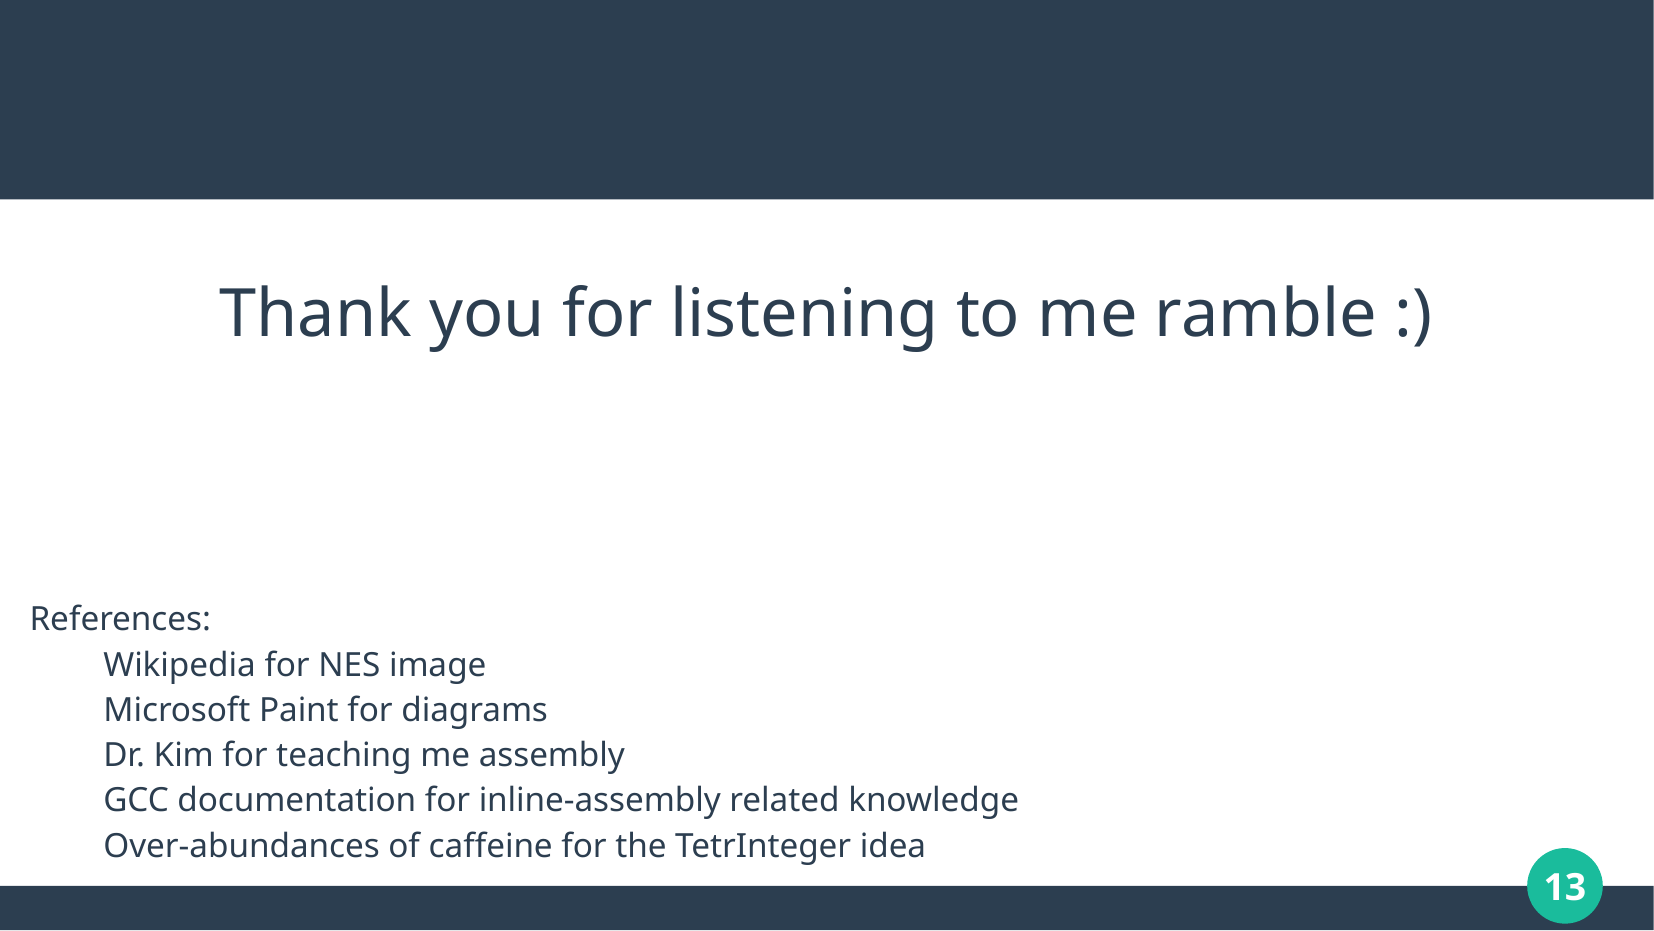

# Thank you for listening to me ramble :)
References:
	Wikipedia for NES image
	Microsoft Paint for diagrams
	Dr. Kim for teaching me assembly
	GCC documentation for inline-assembly related knowledge
	Over-abundances of caffeine for the TetrInteger idea